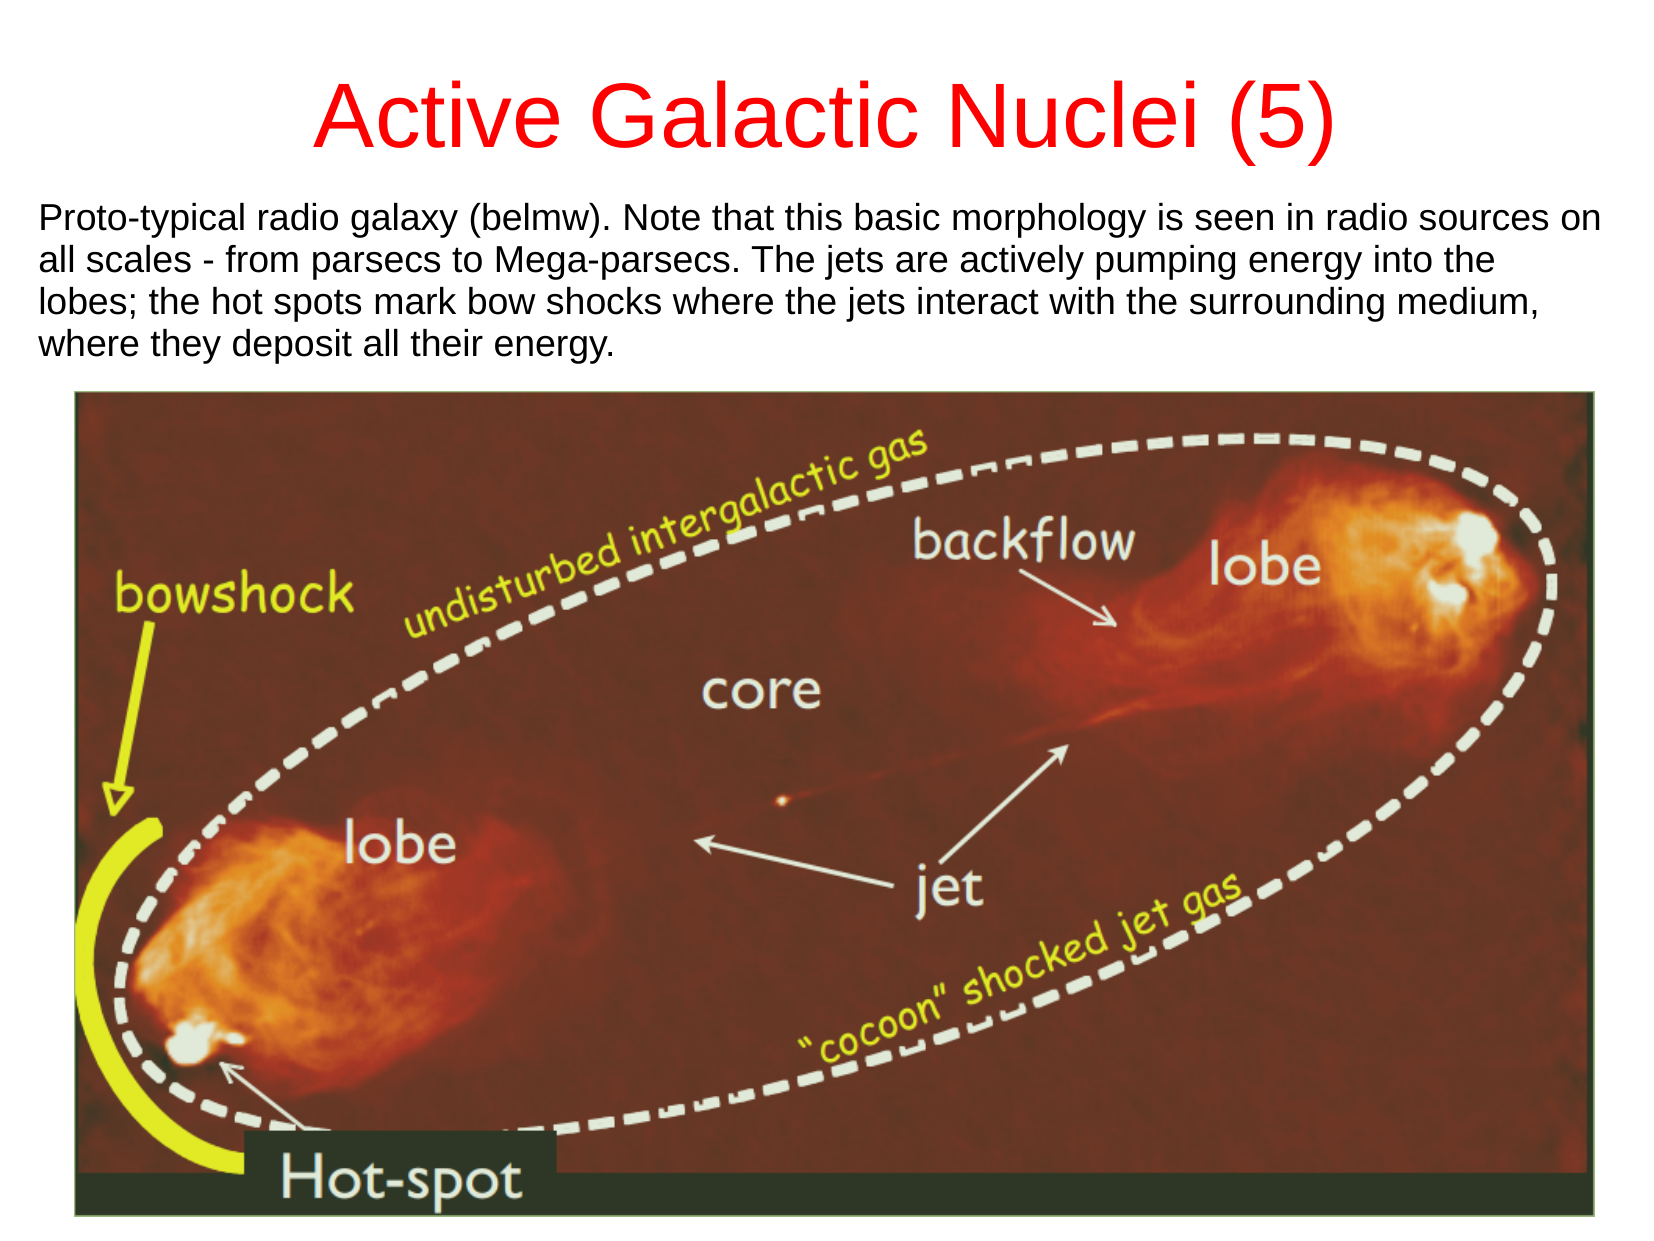

# Active Galactic Nuclei (5)
Proto-typical radio galaxy (belmw). Note that this basic morphology is seen in radio sources on all scales - from parsecs to Mega-parsecs. The jets are actively pumping energy into the lobes; the hot spots mark bow shocks where the jets interact with the surrounding medium, where they deposit all their energy.